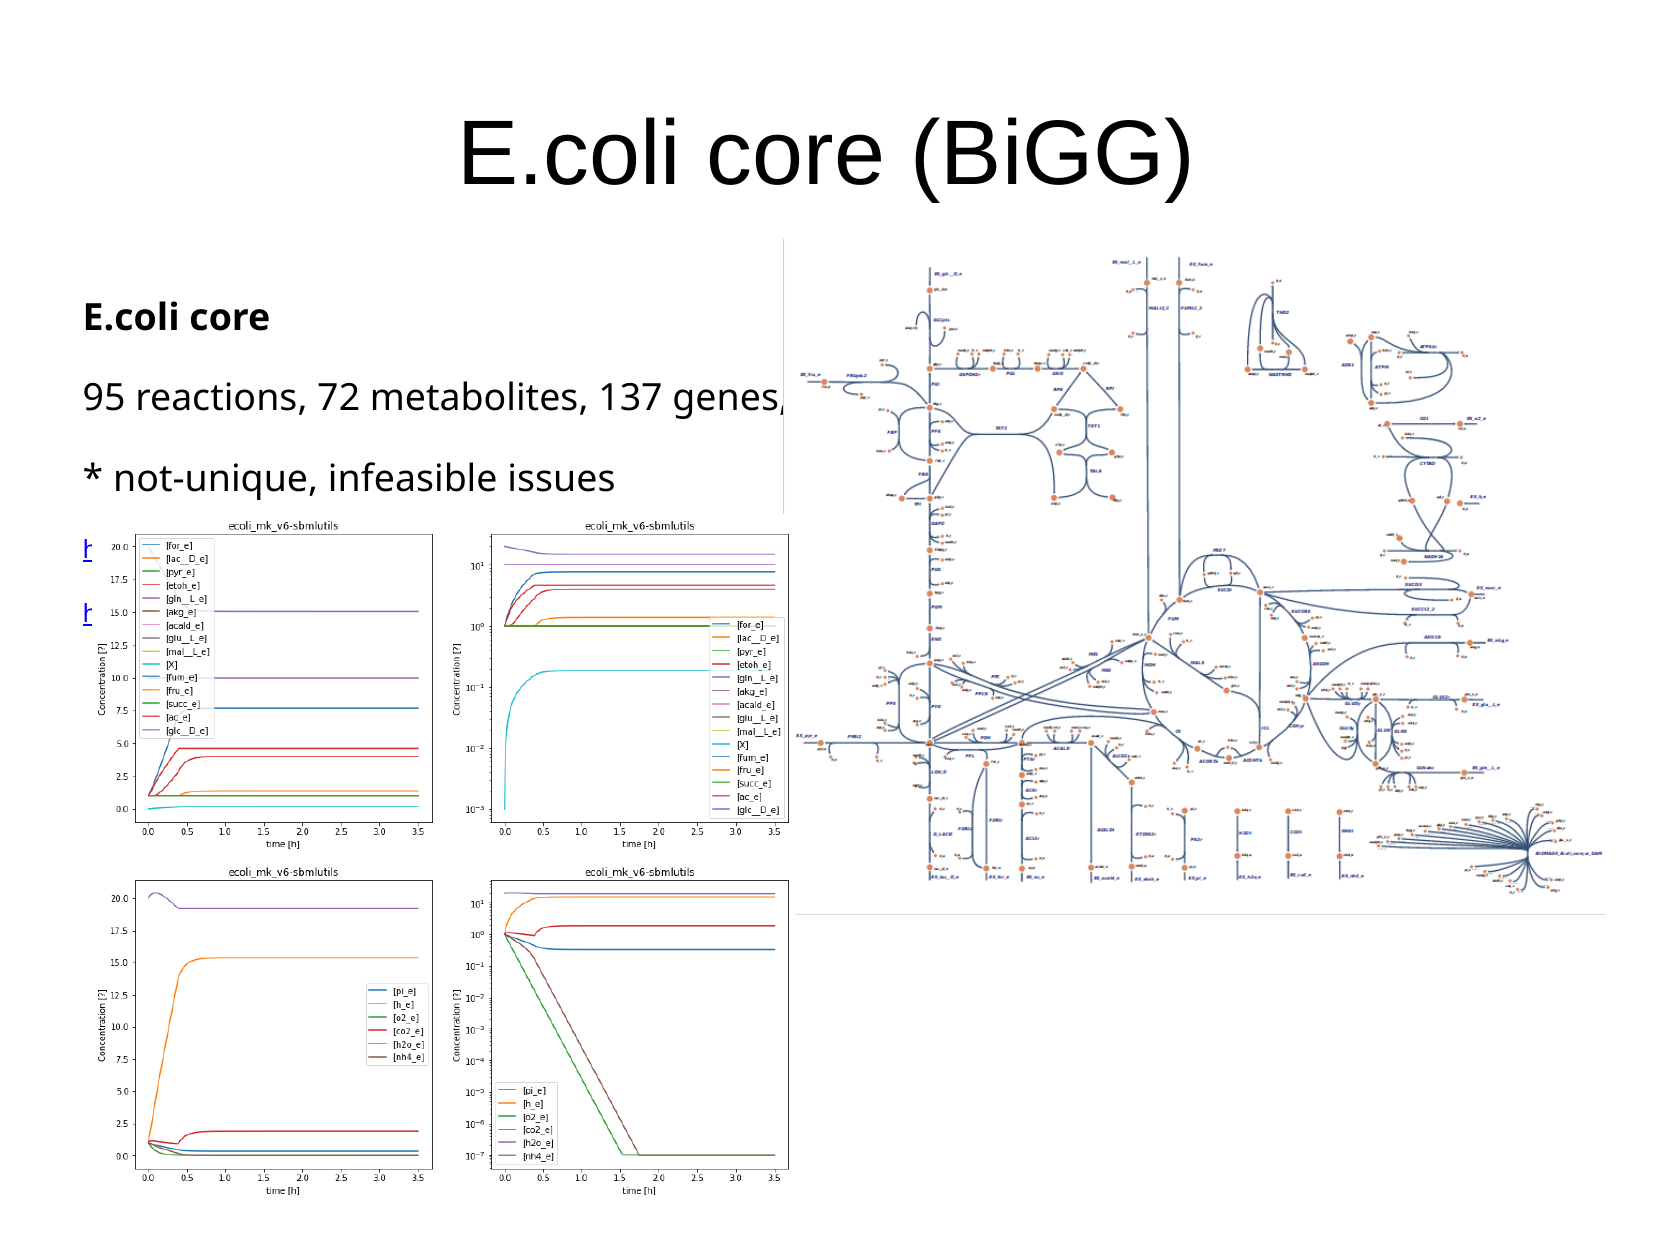

# E.coli core (BiGG)
E.coli core
95 reactions, 72 metabolites, 137 genes, 4 exchange reactions)
* not-unique, infeasible issues
http://bigg.ucsd.edu/models/e_coli_core
https://escher.github.io/builder/index.html?enable_editing=true&map_name=e_coli_core.Core%20metabolism